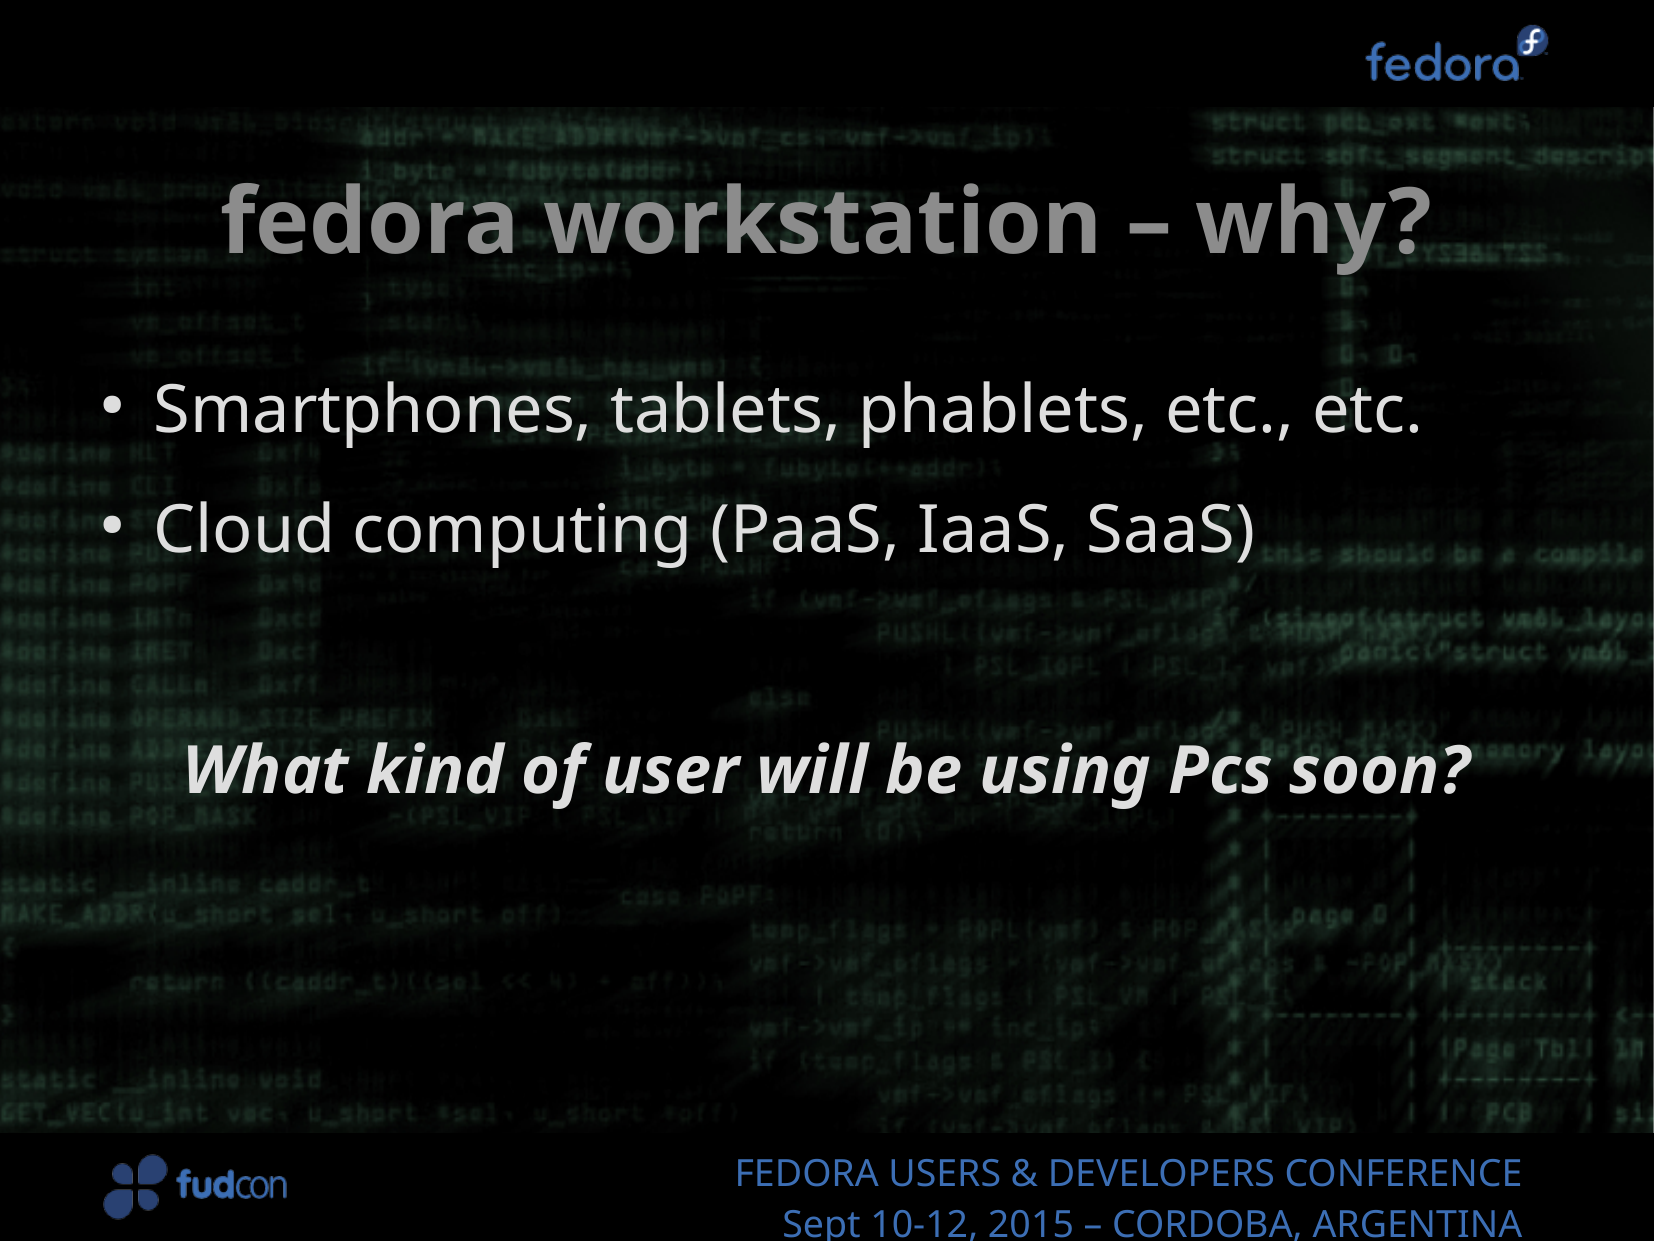

# fedora workstation – why?
Smartphones, tablets, phablets, etc., etc.
Cloud computing (PaaS, IaaS, SaaS)
What kind of user will be using Pcs soon?